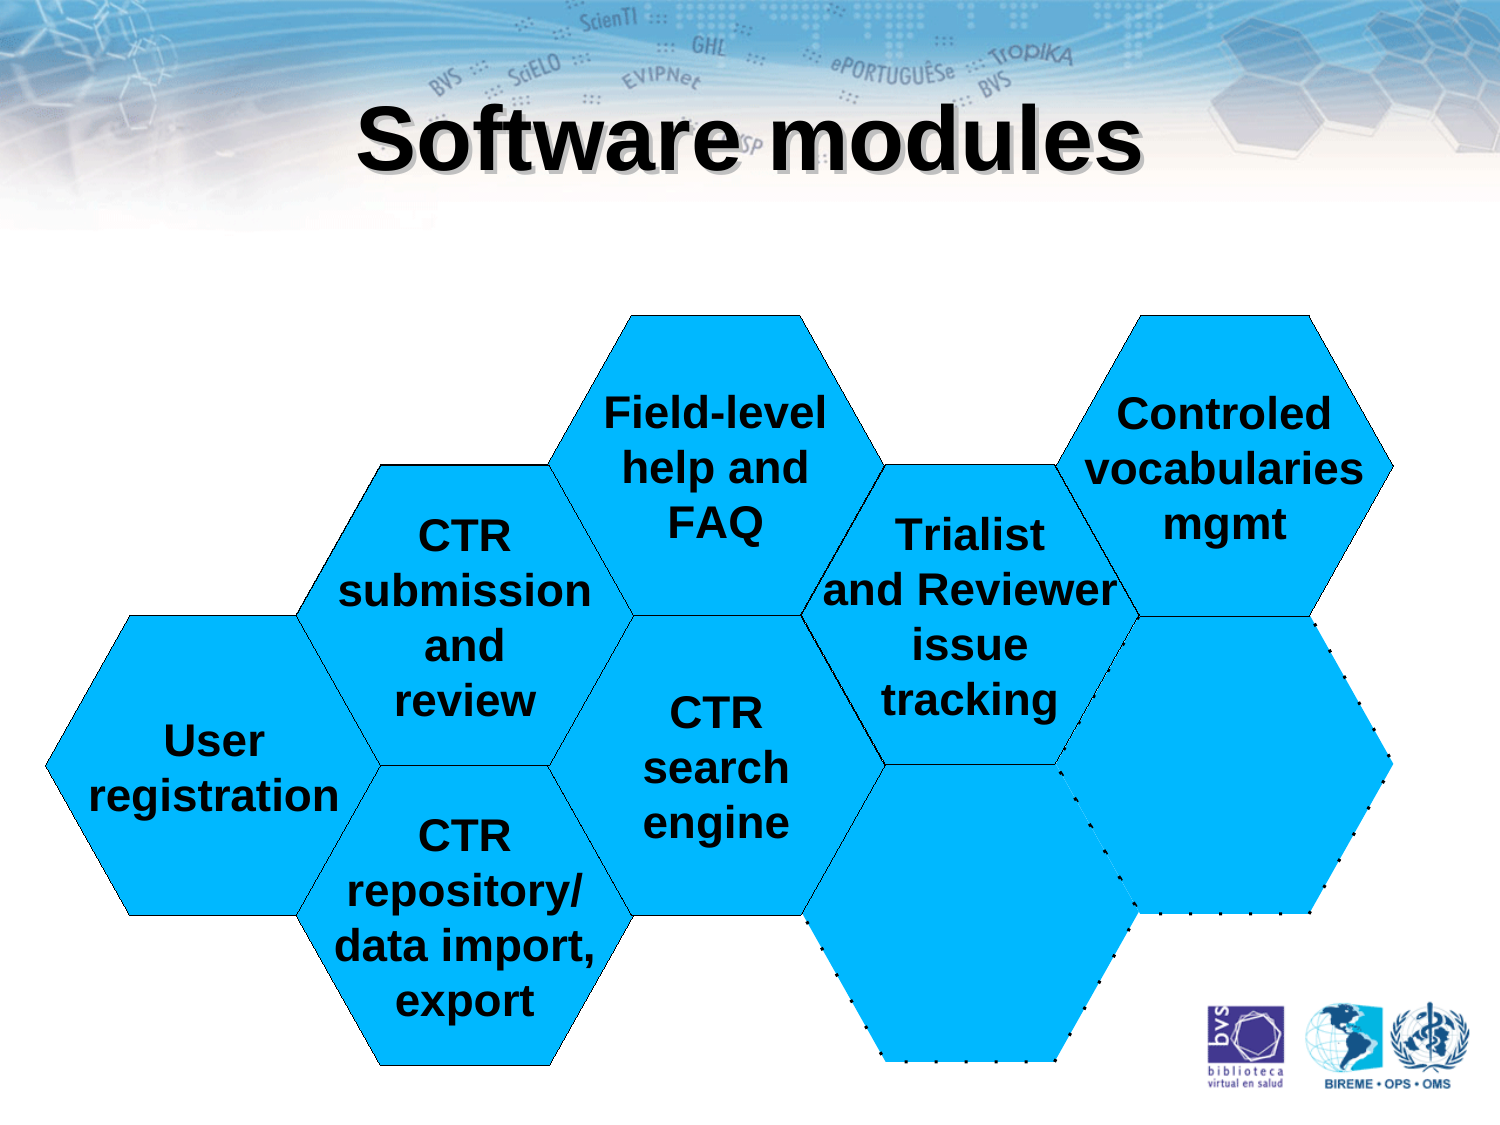

# Software modules
Field-level
help and
FAQ
Controled
vocabularies
mgmt
CTR
submission
and
review
Trialist
and Reviewer
issue
tracking
CTR
submission
and
review
User
registration
CTR
search
engine
CTR
search
engine
CTR
repository/
data import,
export